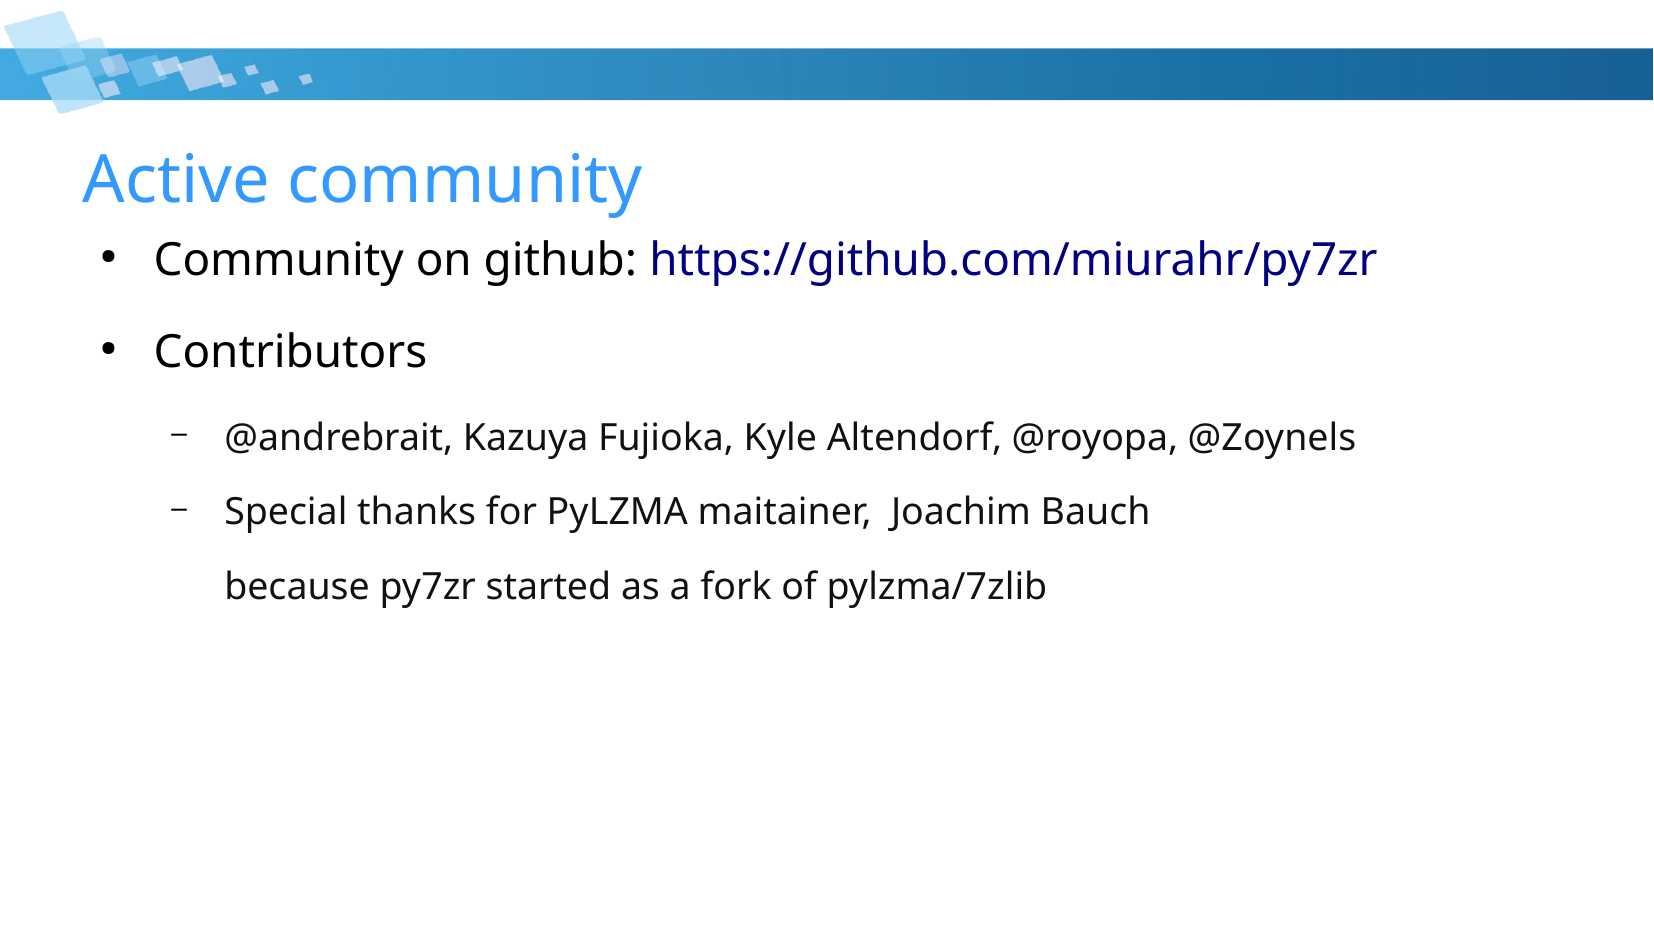

# Active community
Community on github: https://github.com/miurahr/py7zr
Contributors
@andrebrait, Kazuya Fujioka, Kyle Altendorf, @royopa, @Zoynels
Special thanks for PyLZMA maitainer, Joachim Bauch
because py7zr started as a fork of pylzma/7zlib